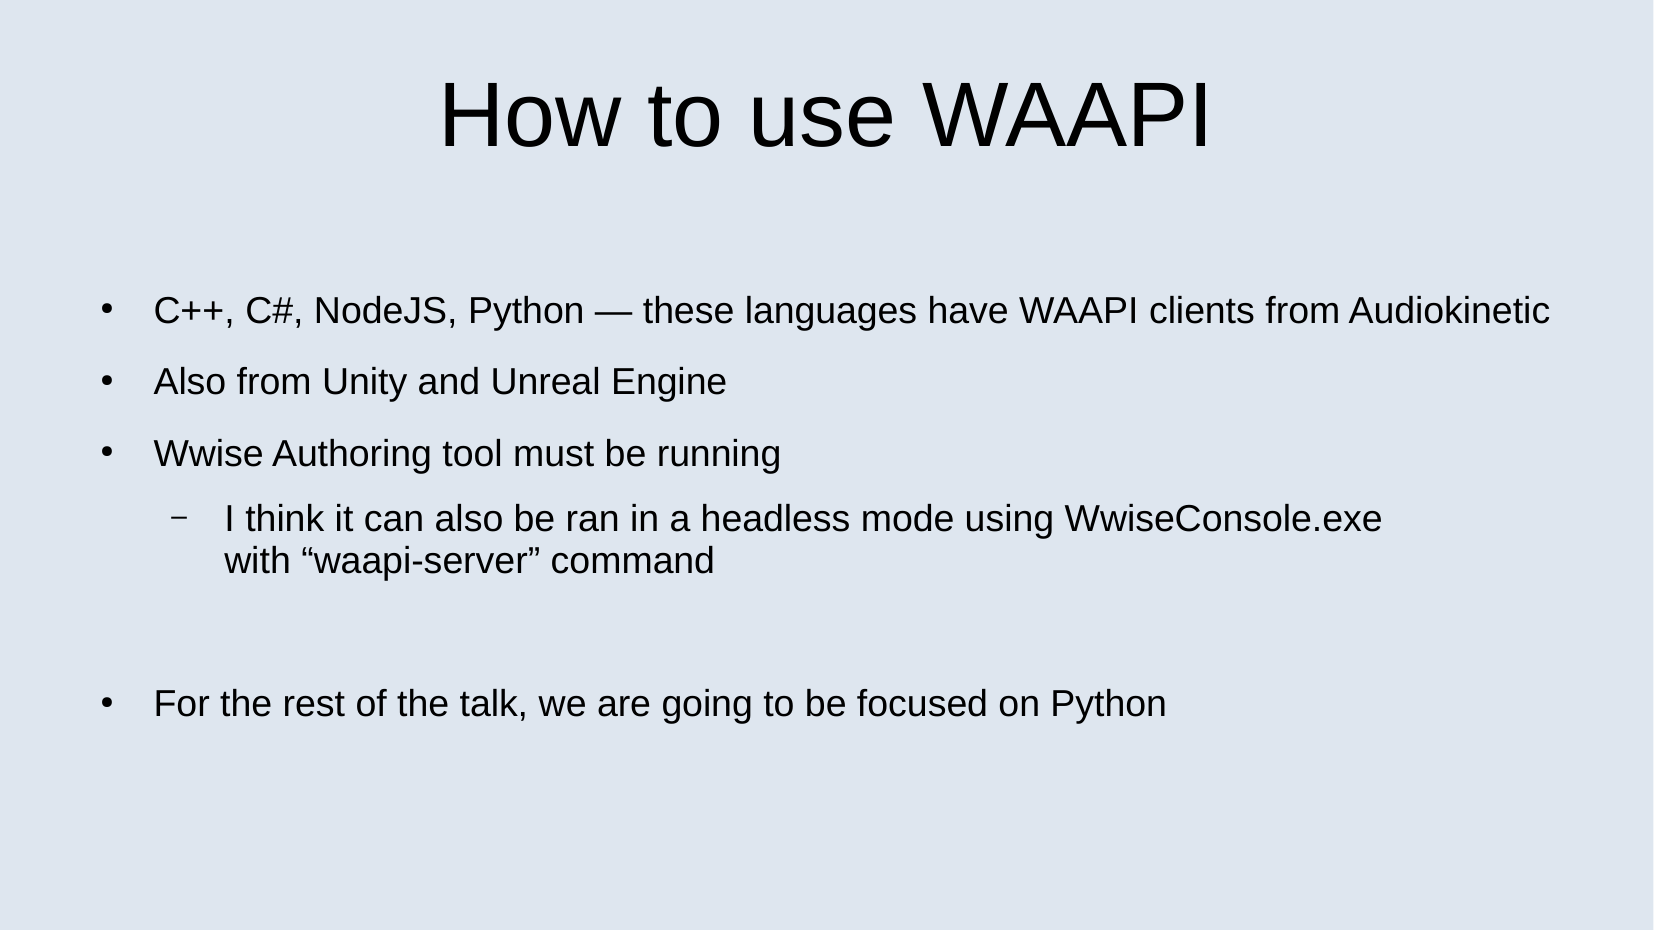

# How to use WAAPI
C++, C#, NodeJS, Python — these languages have WAAPI clients from Audiokinetic
Also from Unity and Unreal Engine
Wwise Authoring tool must be running
I think it can also be ran in a headless mode using WwiseConsole.exe
with “waapi-server” command
For the rest of the talk, we are going to be focused on Python